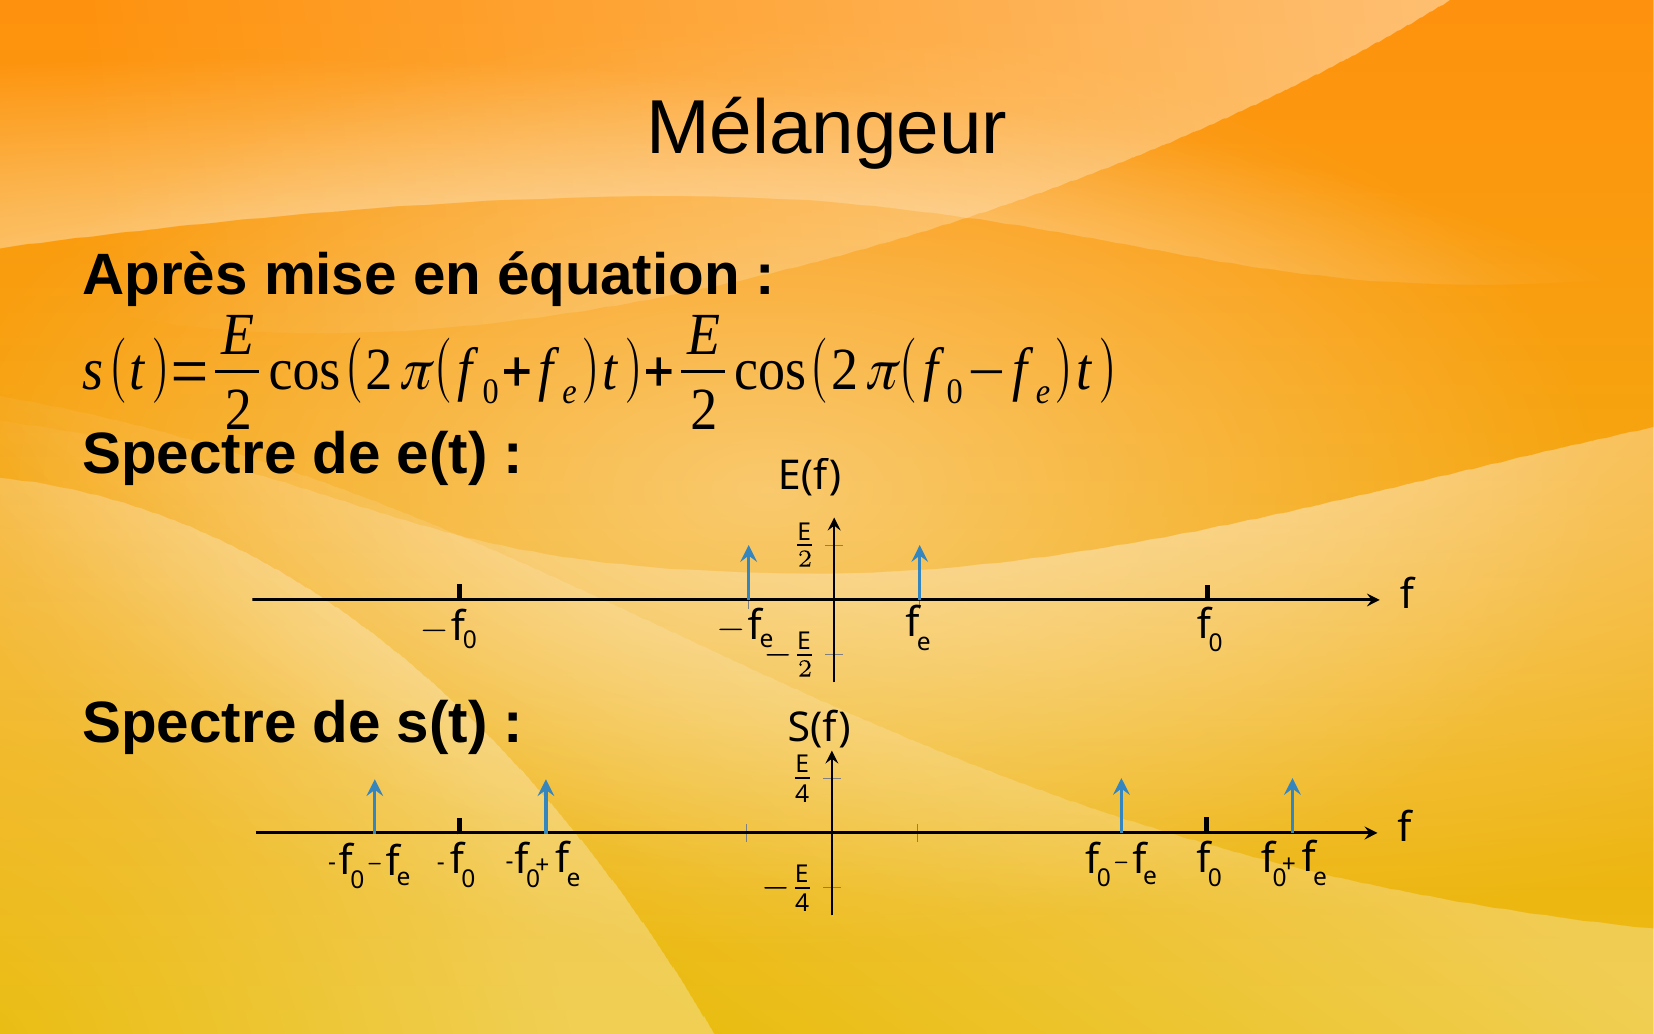

# Mélangeur
Après mise en équation :
Spectre de e(t) :
Spectre de s(t) :